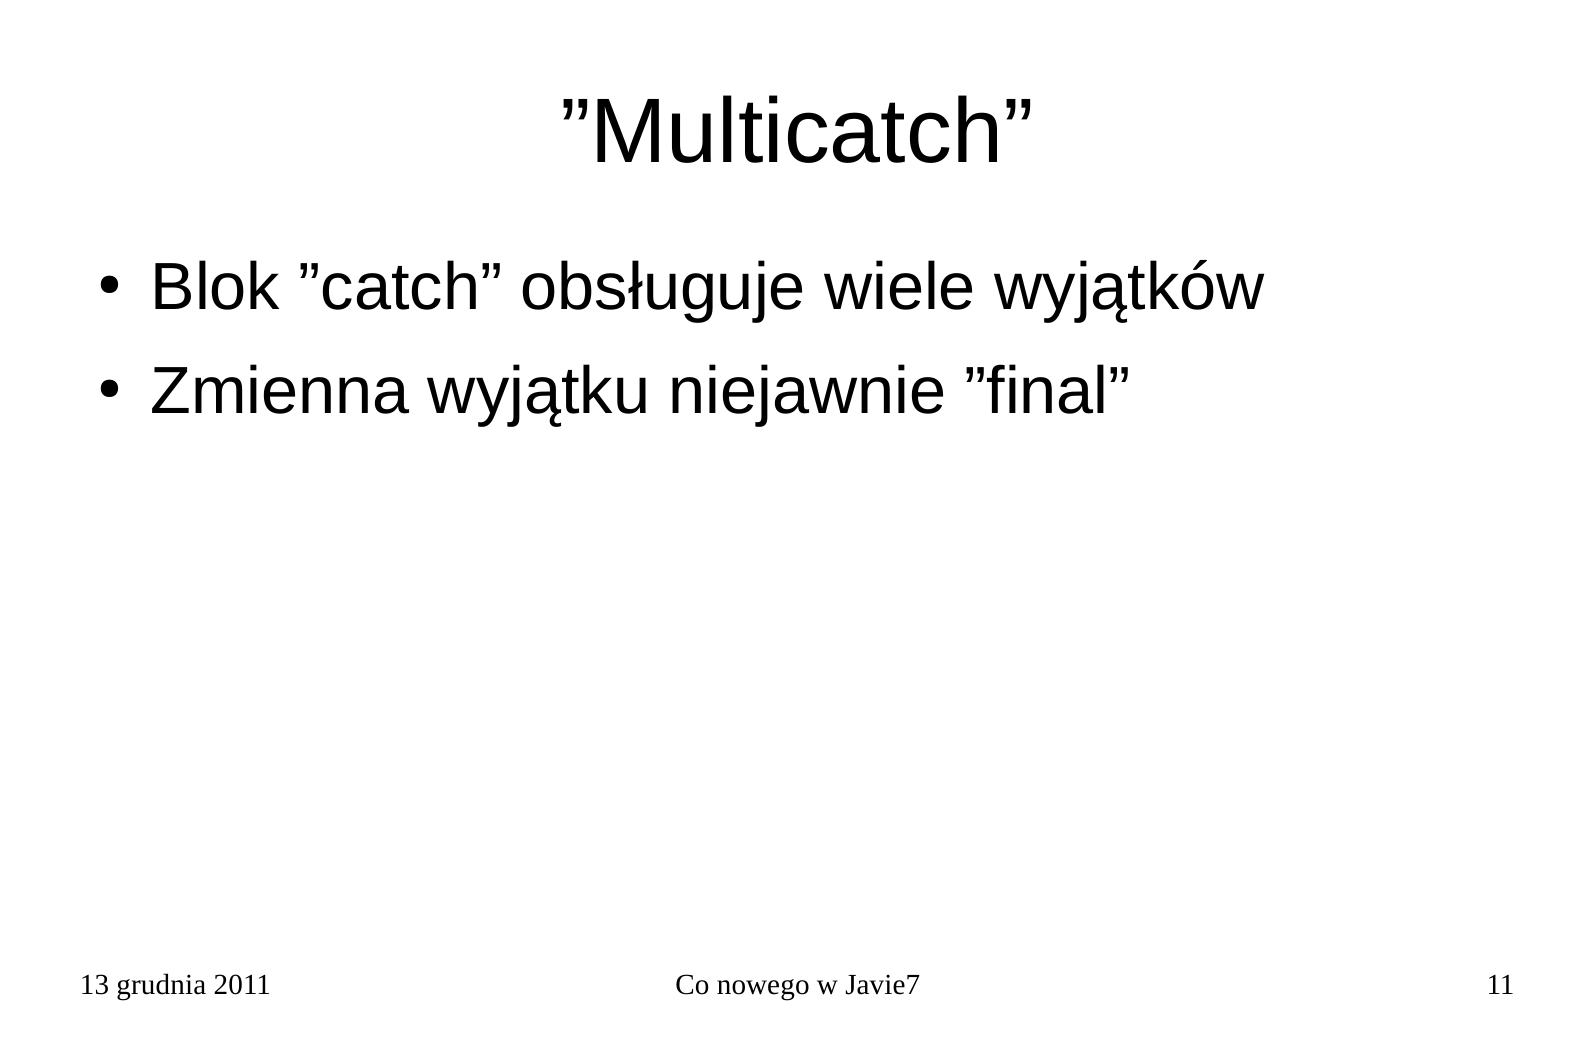

# ”Multicatch”
Blok ”catch” obsługuje wiele wyjątków
Zmienna wyjątku niejawnie ”final”
13 grudnia 2011
Co nowego w Javie7
11